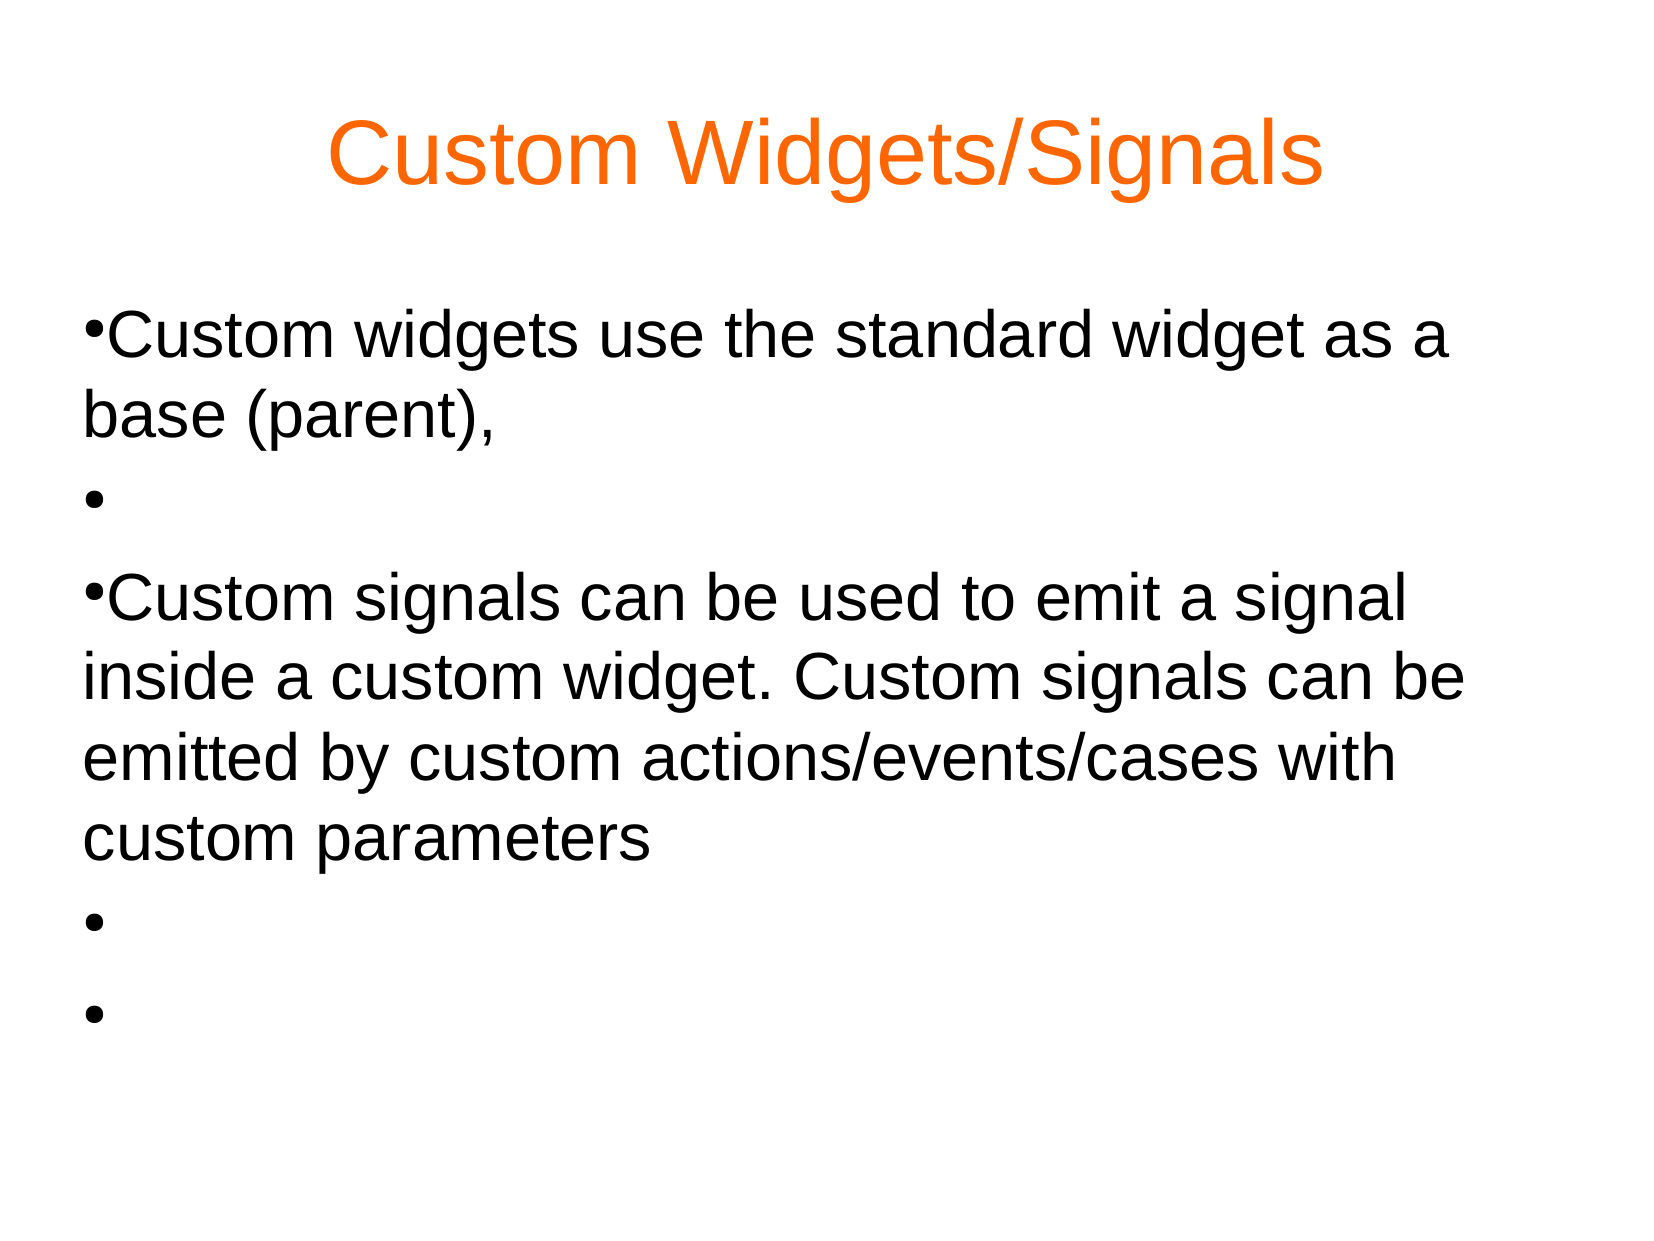

Custom Widgets/Signals
# Custom widgets use the standard widget as a base (parent),
Custom signals can be used to emit a signal inside a custom widget. Custom signals can be emitted by custom actions/events/cases with custom parameters